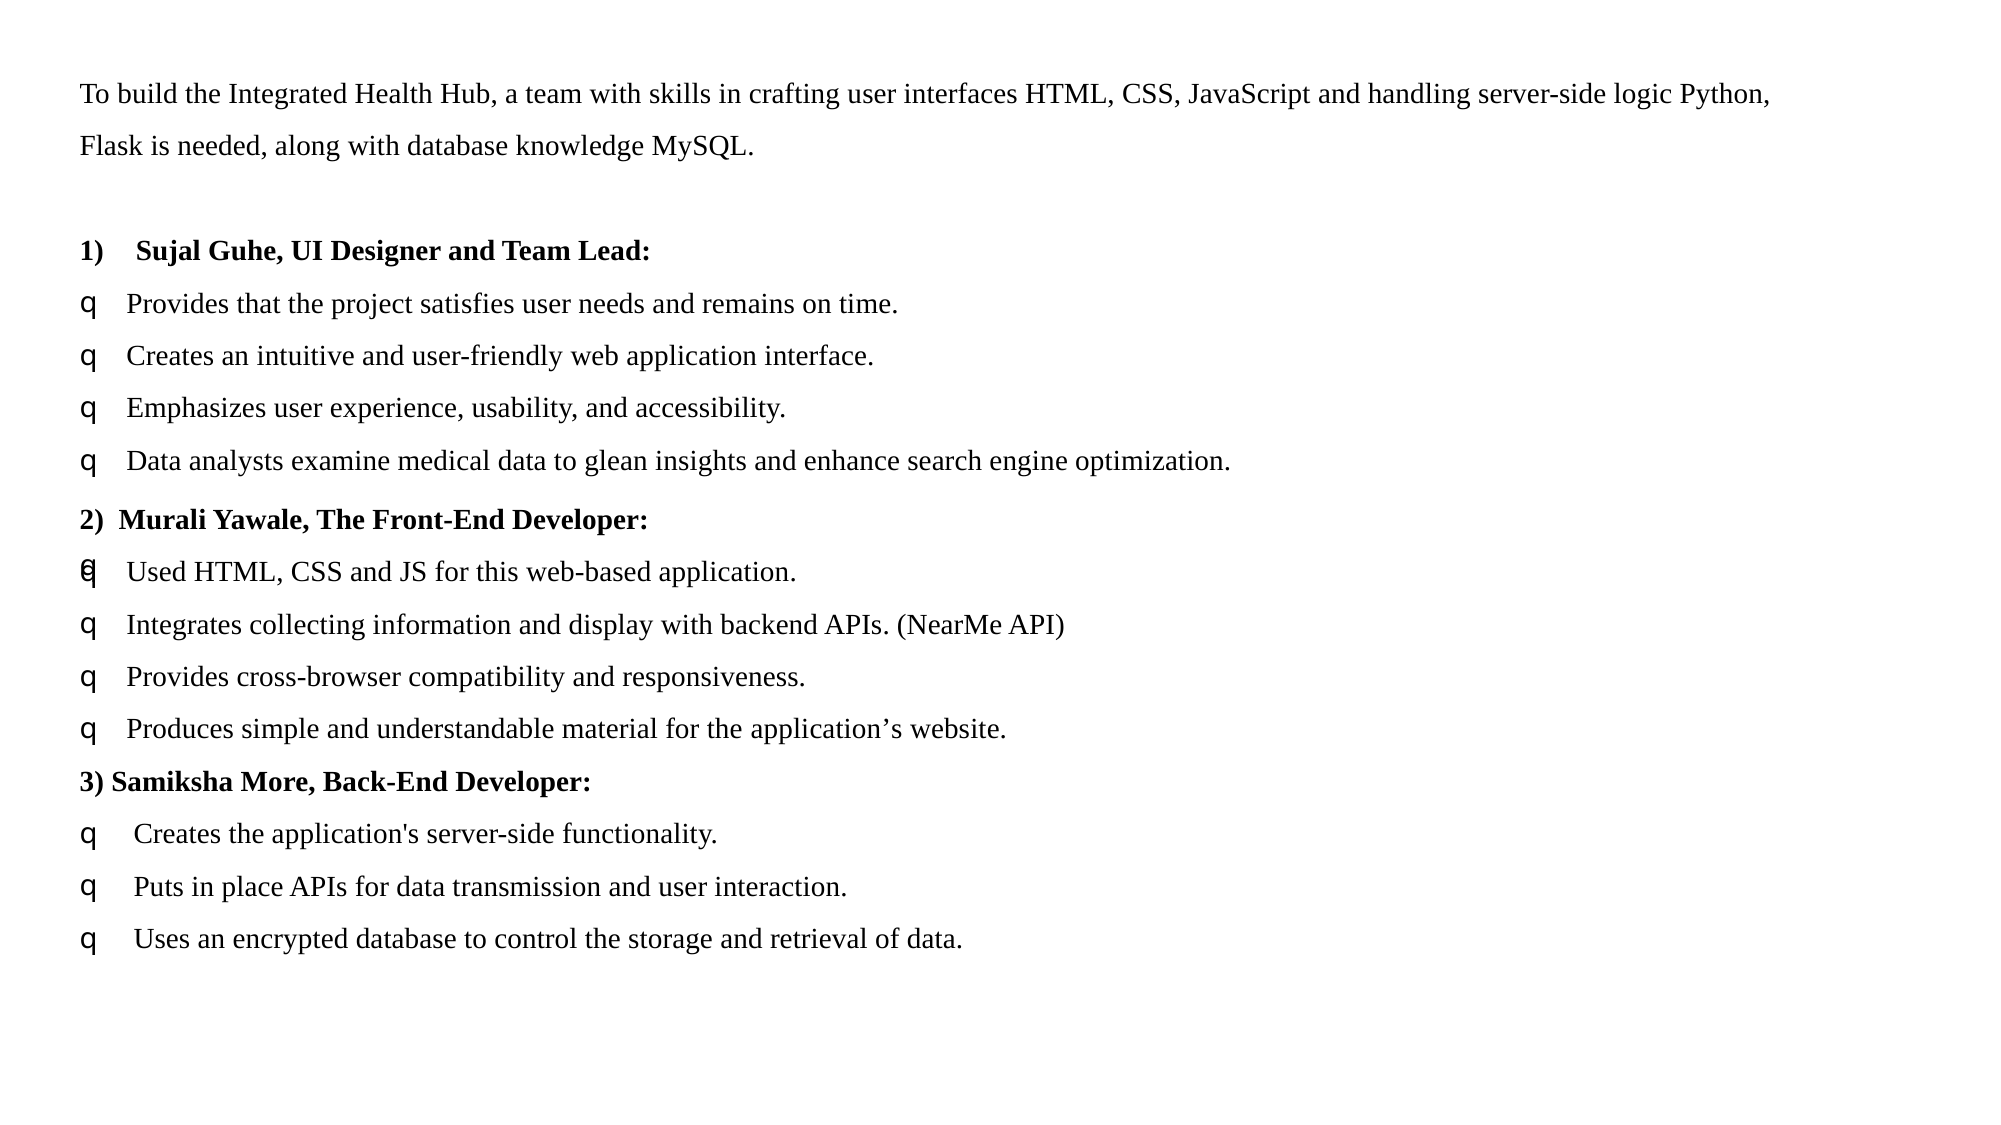

To build the Integrated Health Hub, a team with skills in crafting user interfaces HTML, CSS, JavaScript and handling server-side logic Python, Flask is needed, along with database knowledge MySQL.
Sujal Guhe, UI Designer and Team Lead:
Provides that the project satisfies user needs and remains on time.
Creates an intuitive and user-friendly web application interface.
Emphasizes user experience, usability, and accessibility.
Data analysts examine medical data to glean insights and enhance search engine optimization.
2) Murali Yawale, The Front-End Developer:
Used HTML, CSS and JS for this web-based application.
Integrates collecting information and display with backend APIs. (NearMe API)
Provides cross-browser compatibility and responsiveness.
Produces simple and understandable material for the application’s website.
3) Samiksha More, Back-End Developer:
 Creates the application's server-side functionality.
 Puts in place APIs for data transmission and user interaction.
 Uses an encrypted database to control the storage and retrieval of data.